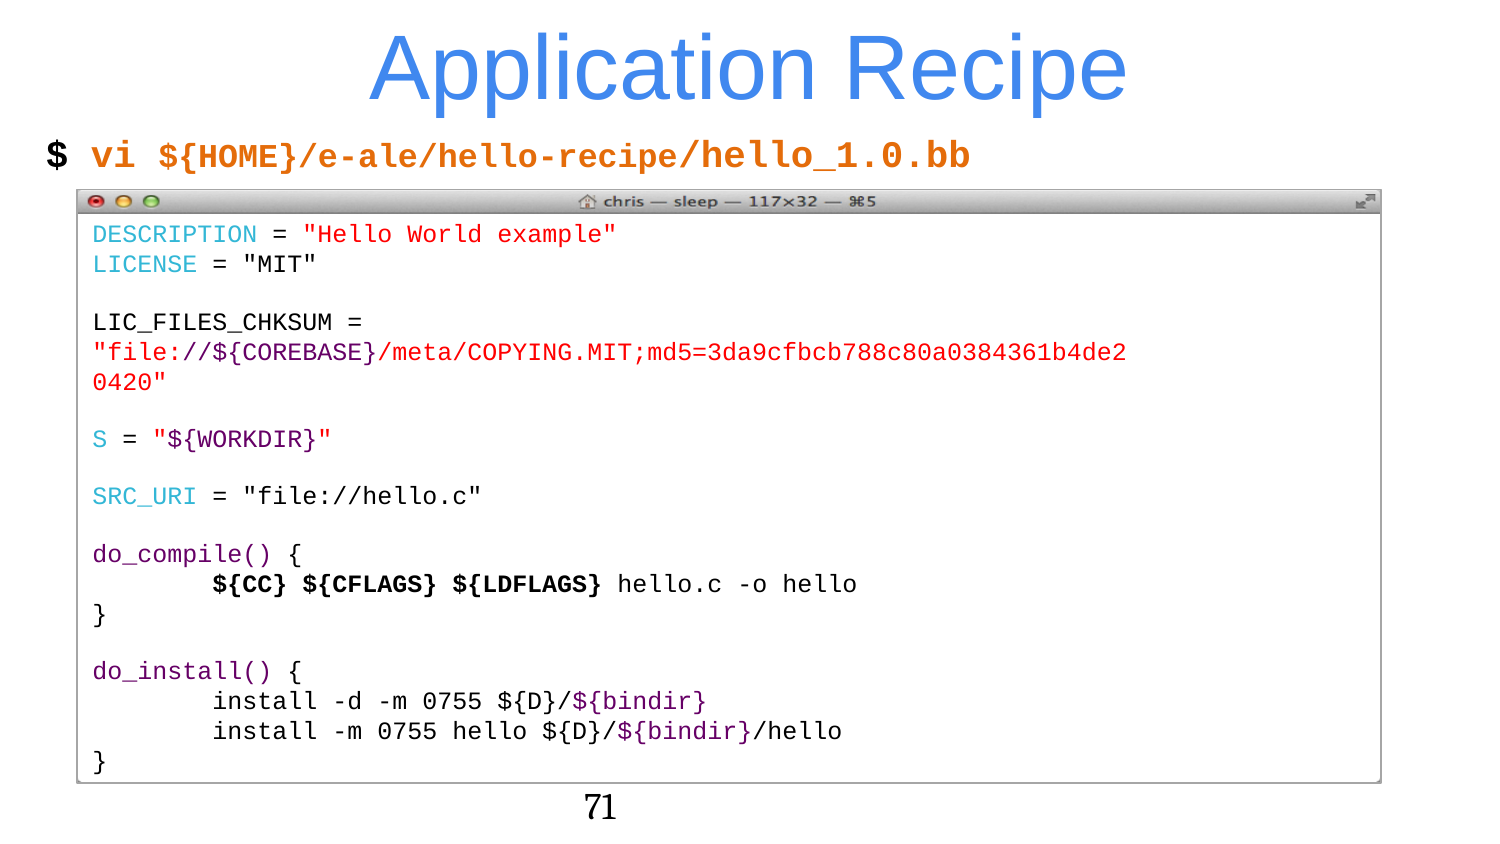

Application Recipe
$ vi ${HOME}/e-ale/hello-recipe/hello_1.0.bb
DESCRIPTION = "Hello World example"
LICENSE = "MIT"
LIC_FILES_CHKSUM = "file://${COREBASE}/meta/COPYING.MIT;md5=3da9cfbcb788c80a0384361b4de20420"
S = "${WORKDIR}"
SRC_URI = "file://hello.c"
do_compile() {
 ${CC} ${CFLAGS} ${LDFLAGS} hello.c -o hello
}
do_install() {
 install -d -m 0755 ${D}/${bindir}
 install -m 0755 hello ${D}/${bindir}/hello
}